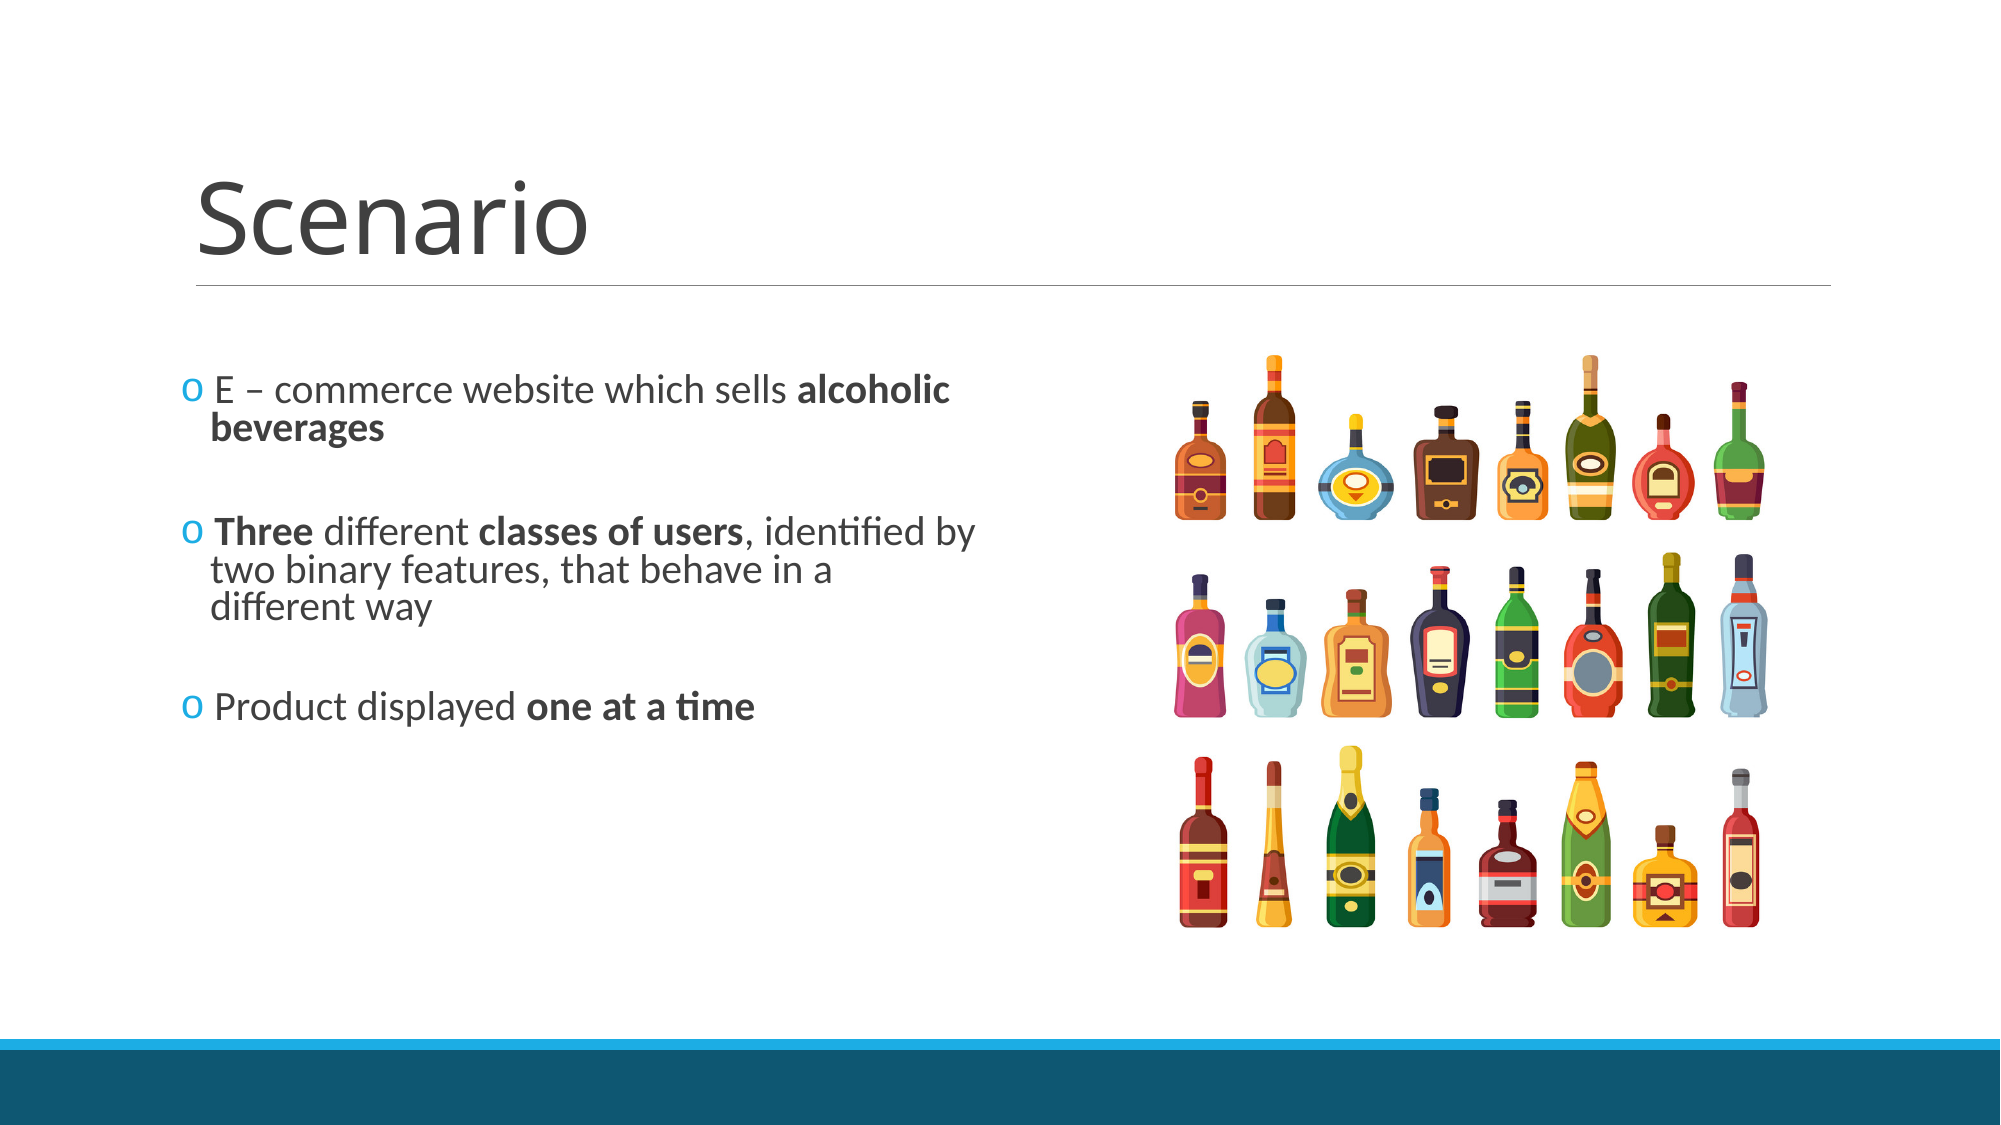

# Scenario
 E – commerce website which sells alcoholic beverages
 Three different classes of users, identified by two binary features, that behave in a different way
 Product displayed one at a time